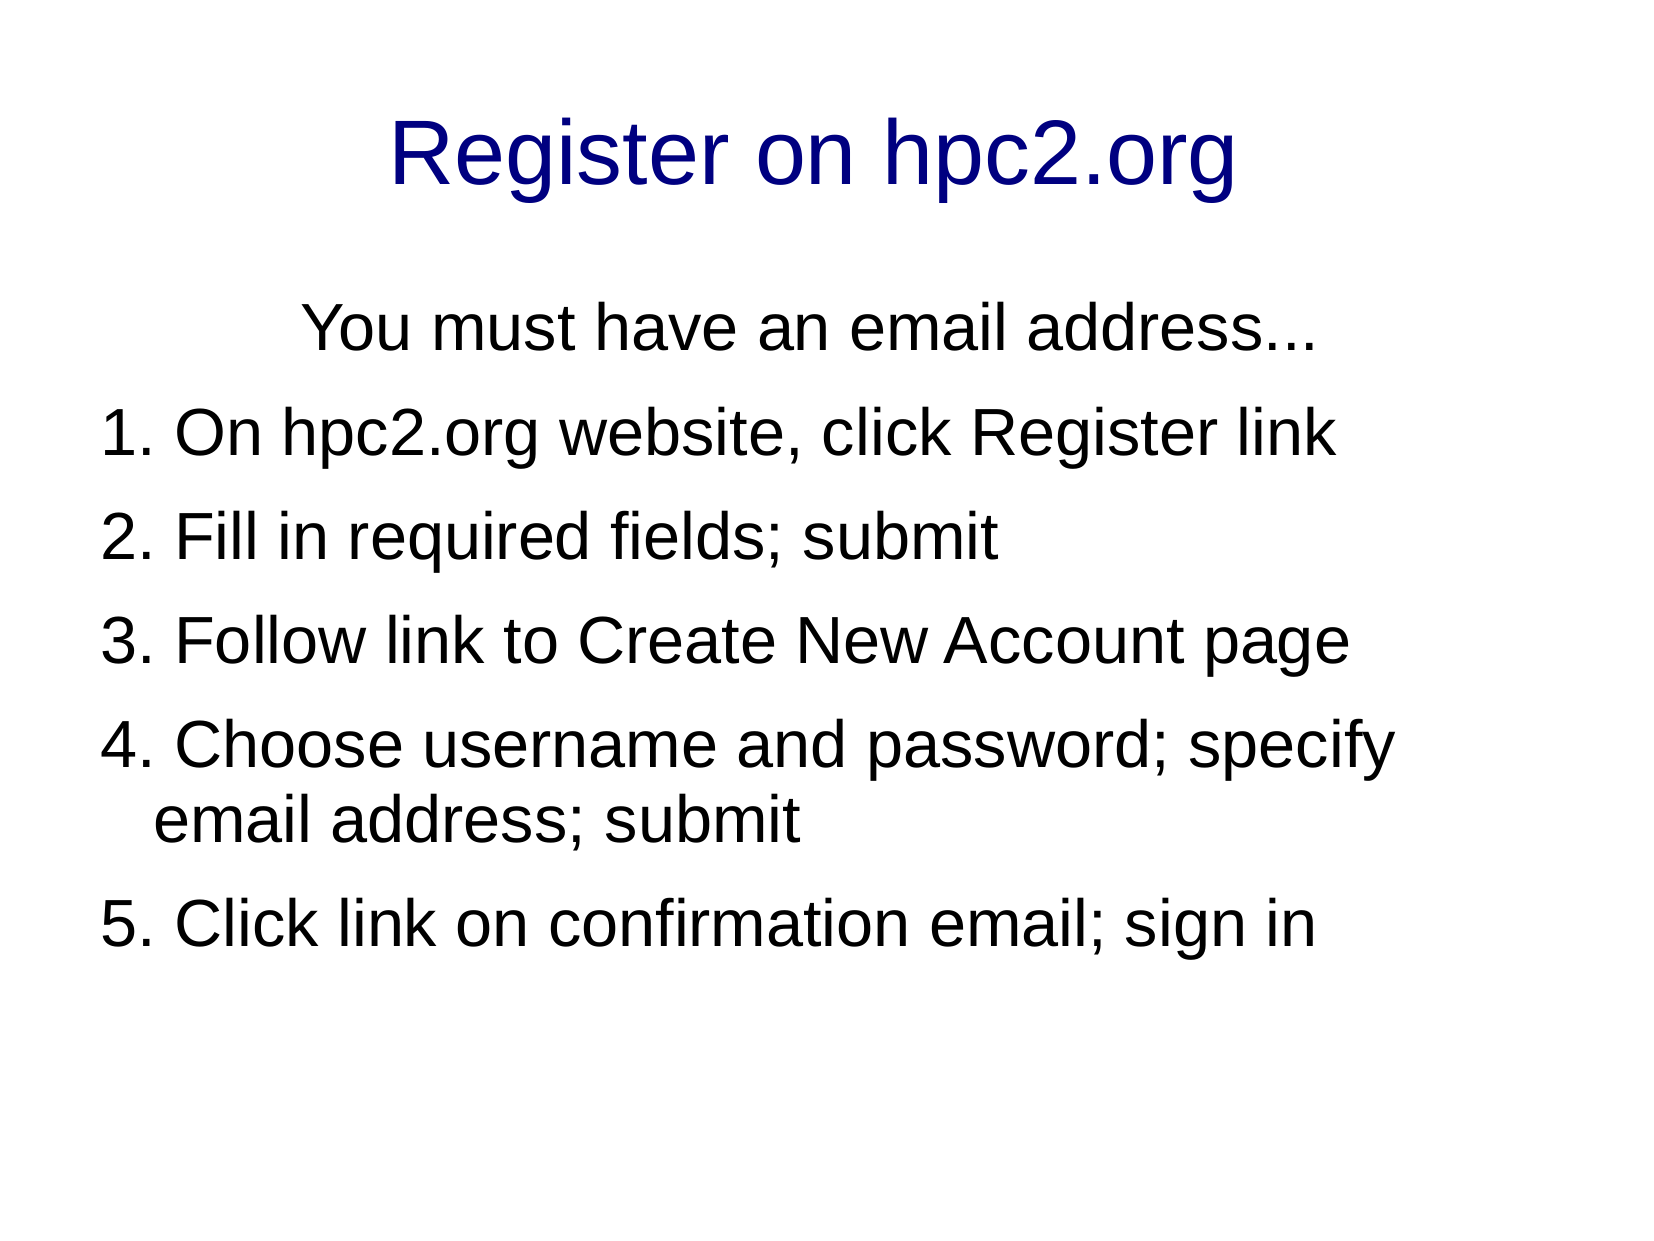

# Register on hpc2.org
 You must have an email address...
 On hpc2.org website, click Register link
 Fill in required fields; submit
 Follow link to Create New Account page
 Choose username and password; specify email address; submit
 Click link on confirmation email; sign in